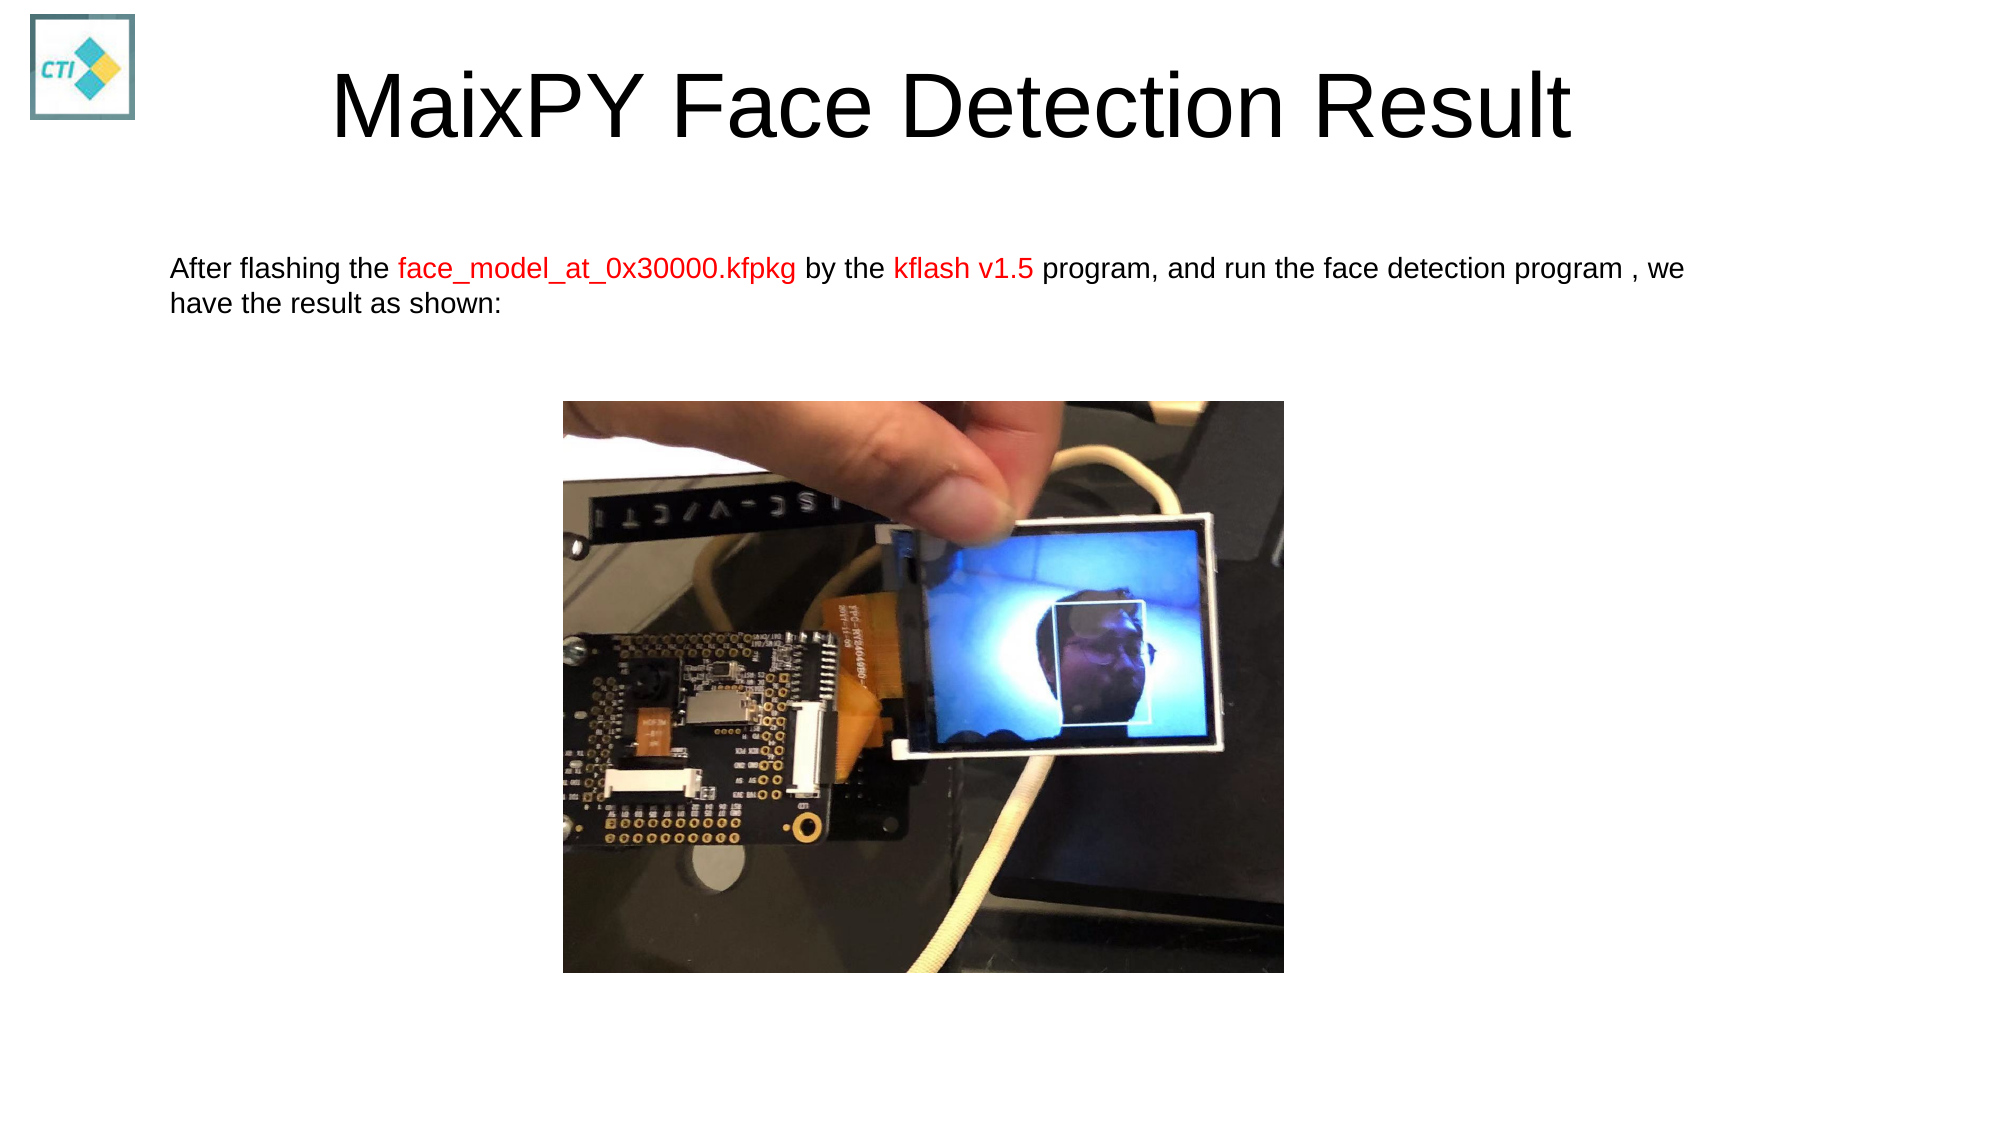

MaixPY Face Detection Result
After flashing the face_model_at_0x30000.kfpkg by the kflash v1.5 program, and run the face detection program , we have the result as shown: